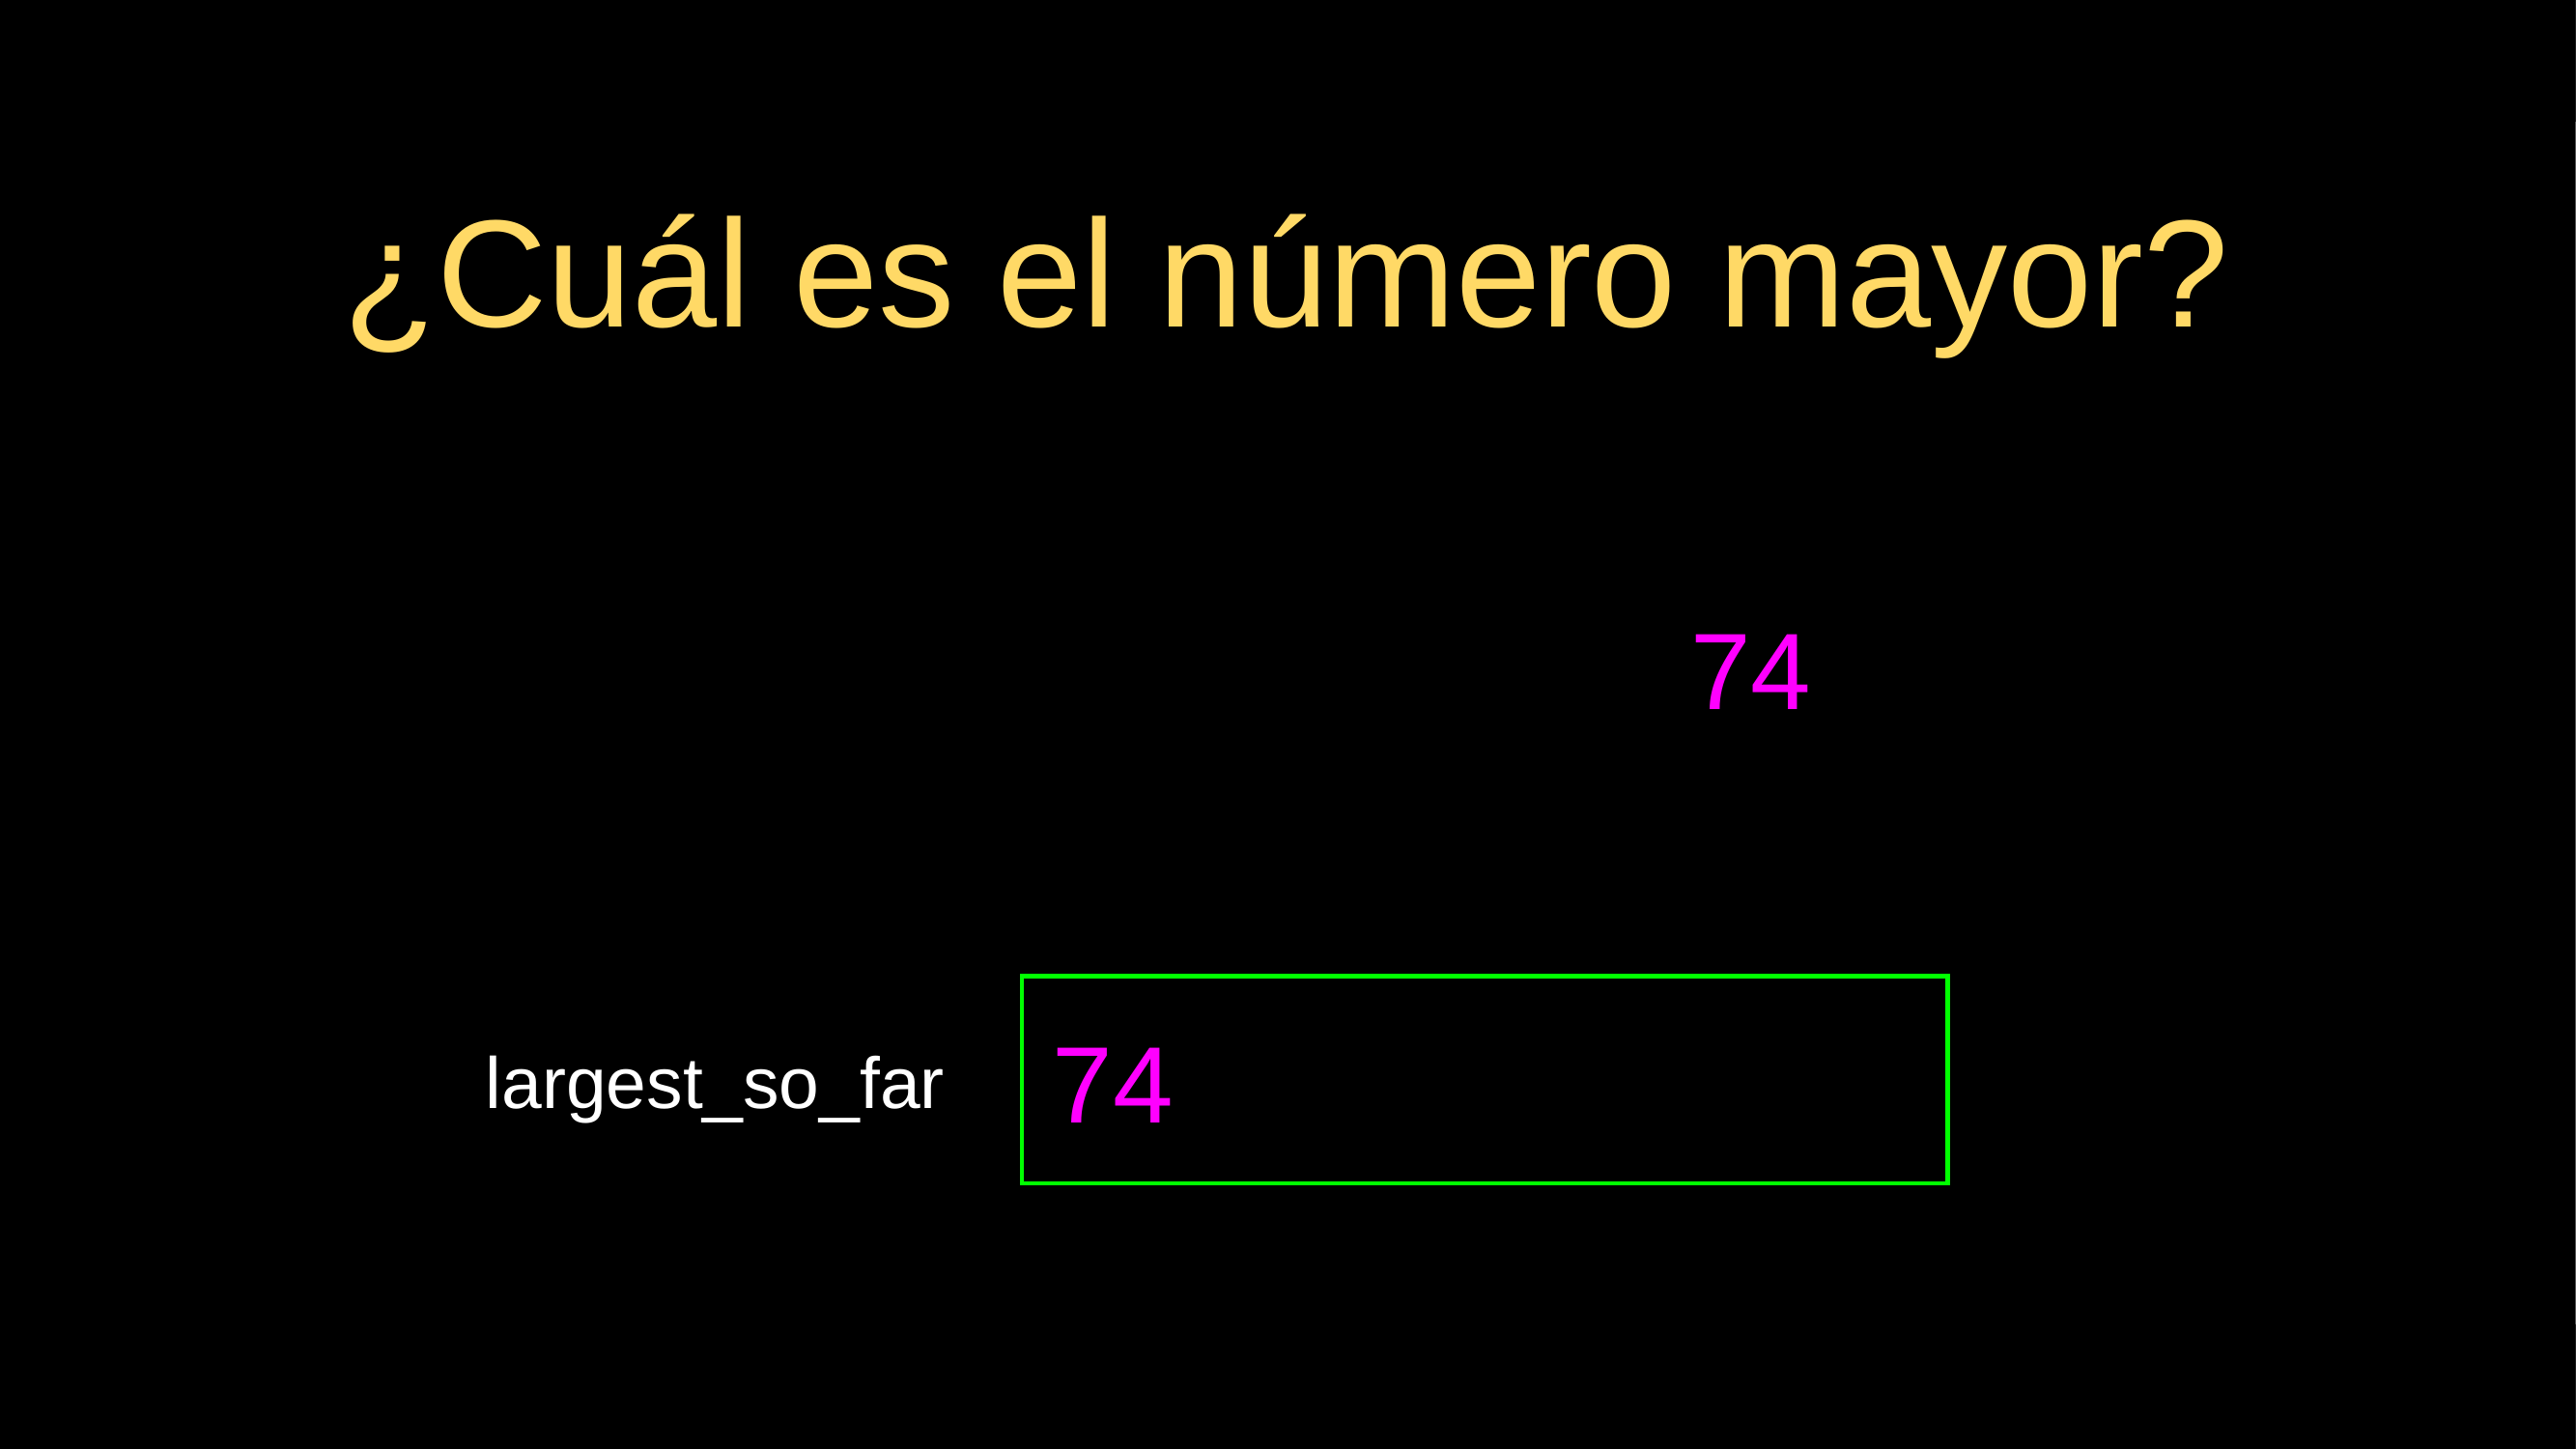

# ¿Cuál es el número mayor?
74
74
largest_so_far